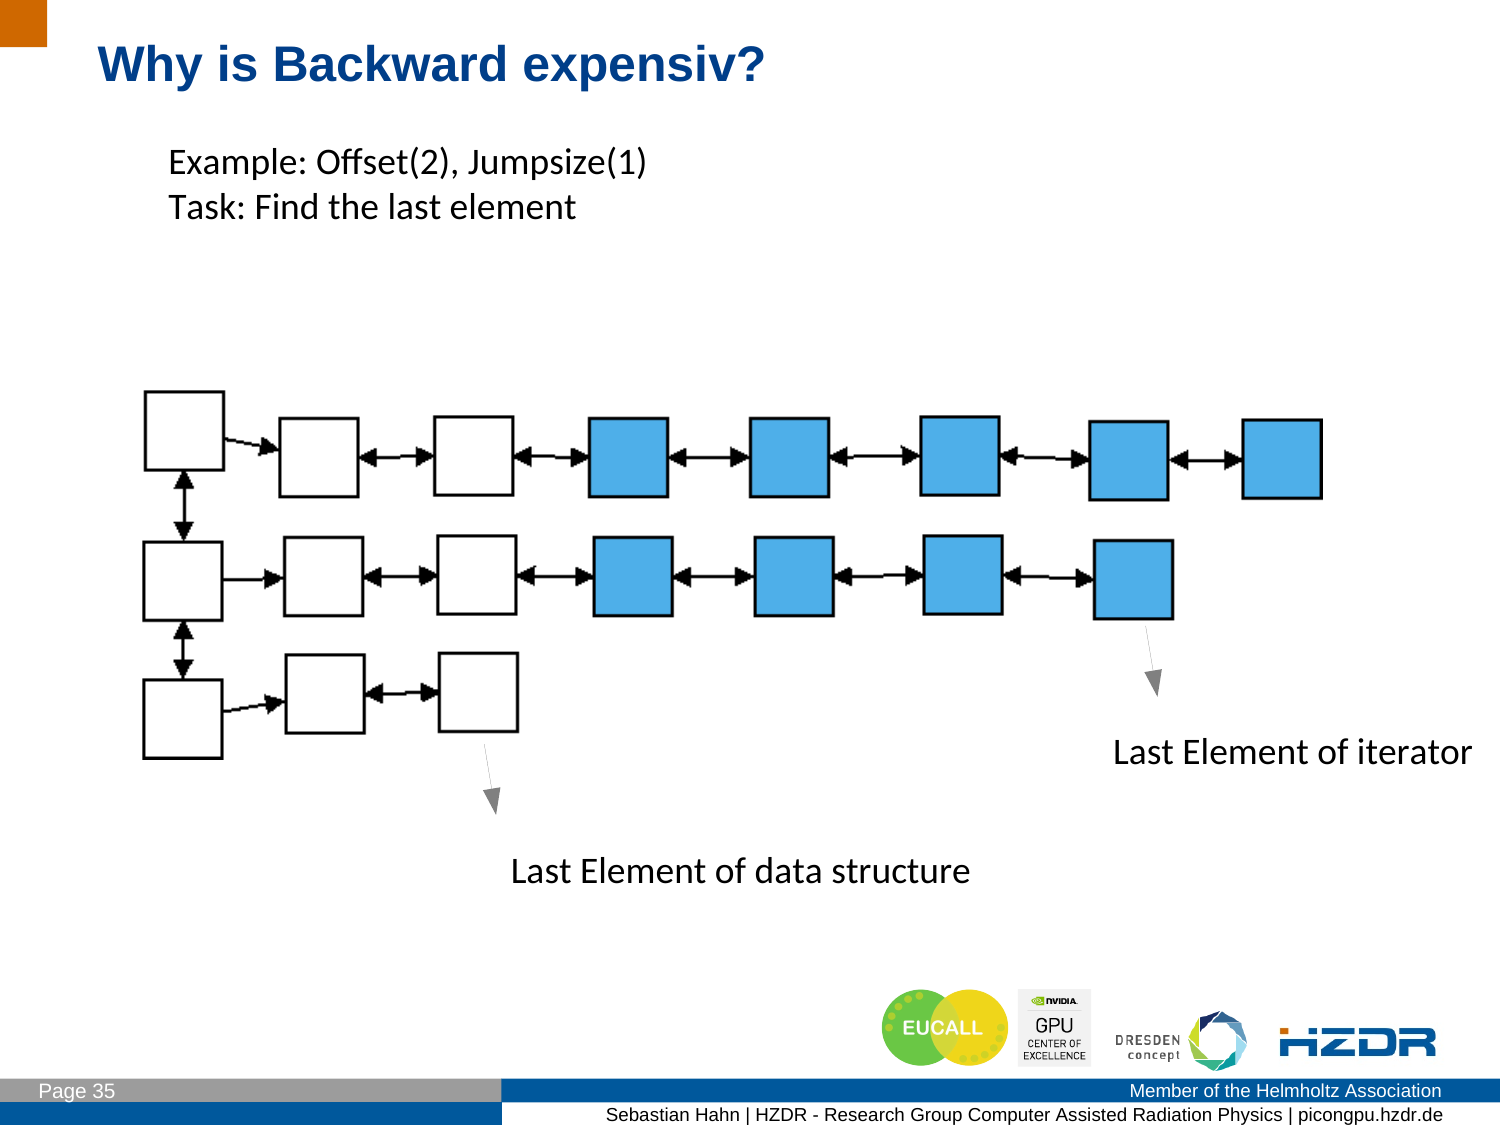

# Why is Backward expensiv?
Example: Offset(2), Jumpsize(1)
Task: Find the last element
Last Element of iterator
Last Element of data structure